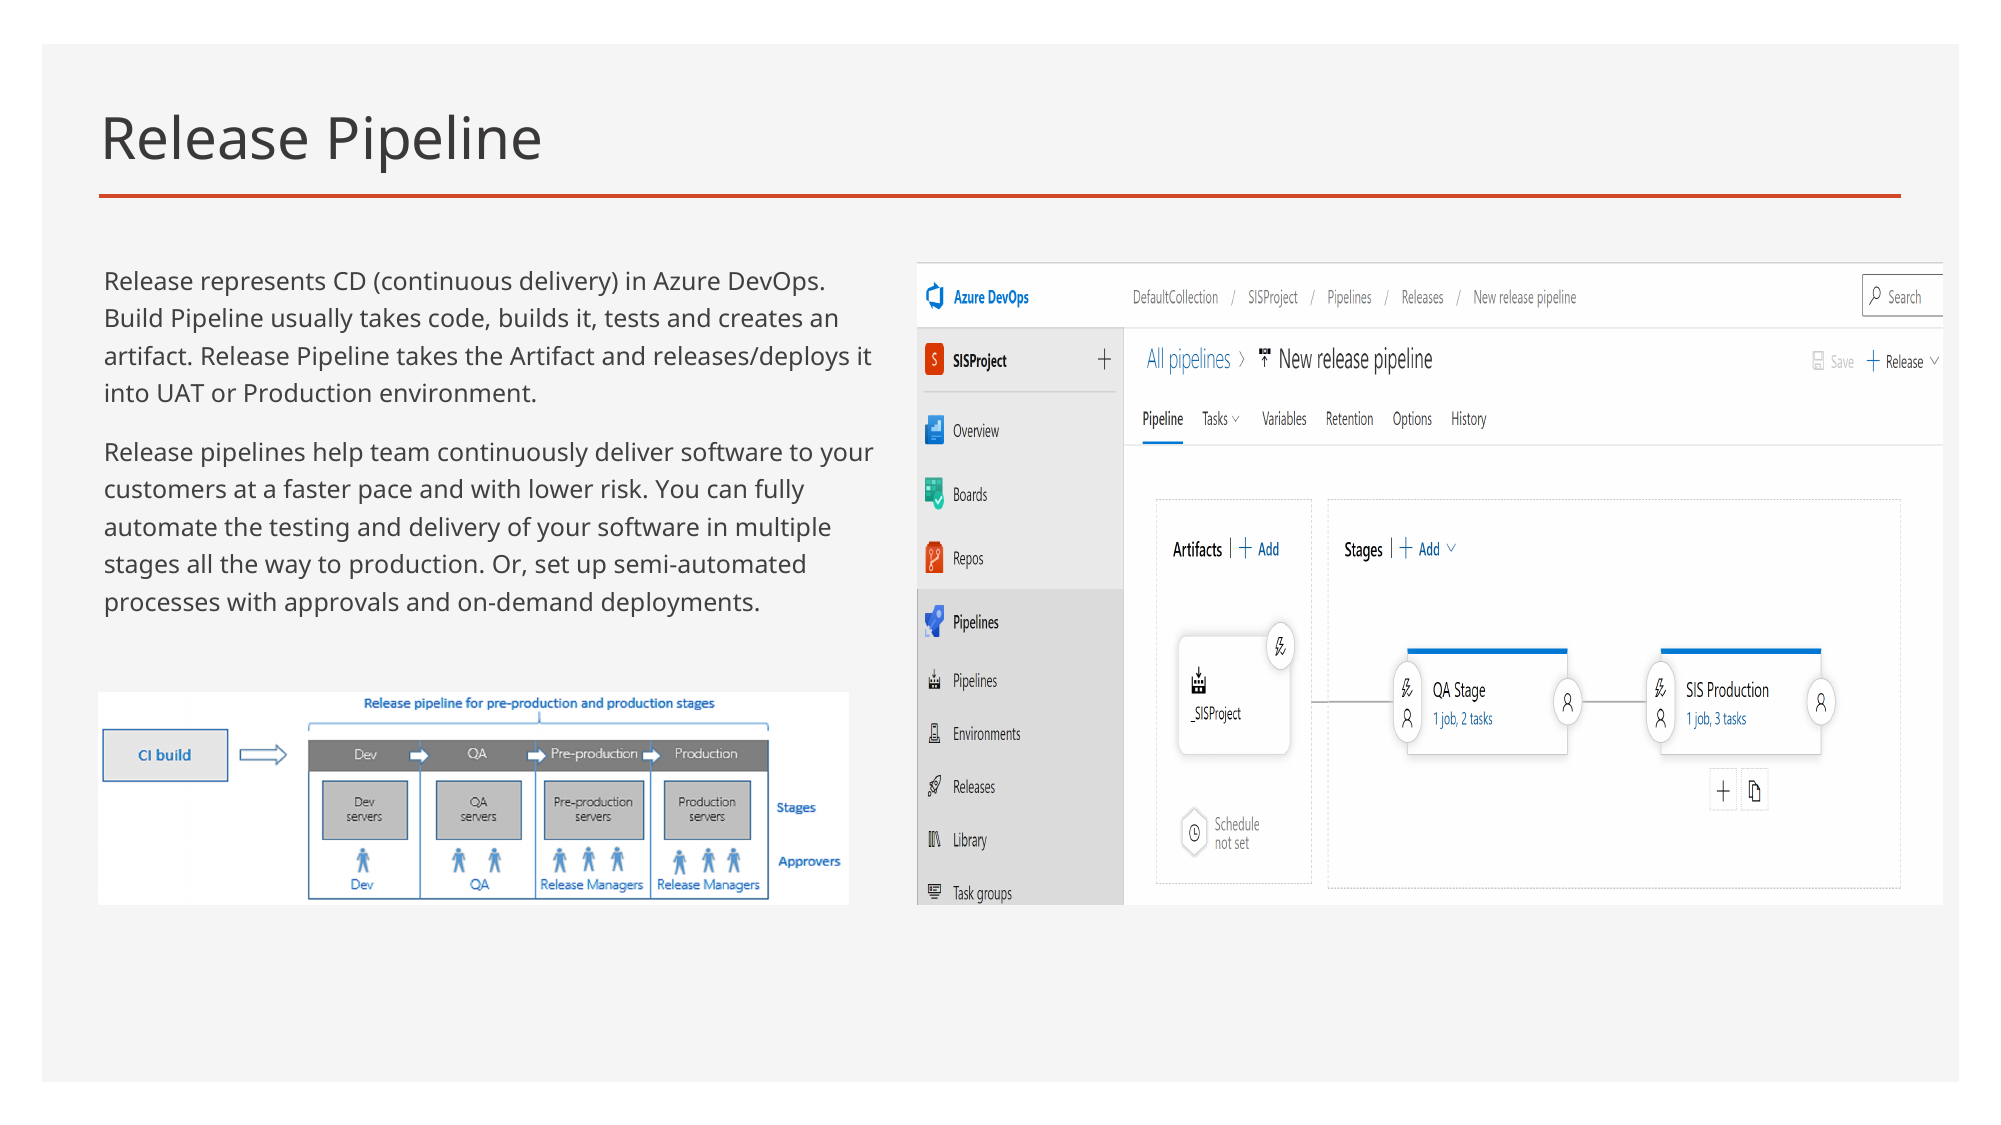

# Release Pipeline
Release represents CD (continuous delivery) in Azure DevOps. Build Pipeline usually takes code, builds it, tests and creates an artifact. Release Pipeline takes the Artifact and releases/deploys it into UAT or Production environment.
Release pipelines help team continuously deliver software to your customers at a faster pace and with lower risk. You can fully automate the testing and delivery of your software in multiple stages all the way to production. Or, set up semi-automated processes with approvals and on-demand deployments.